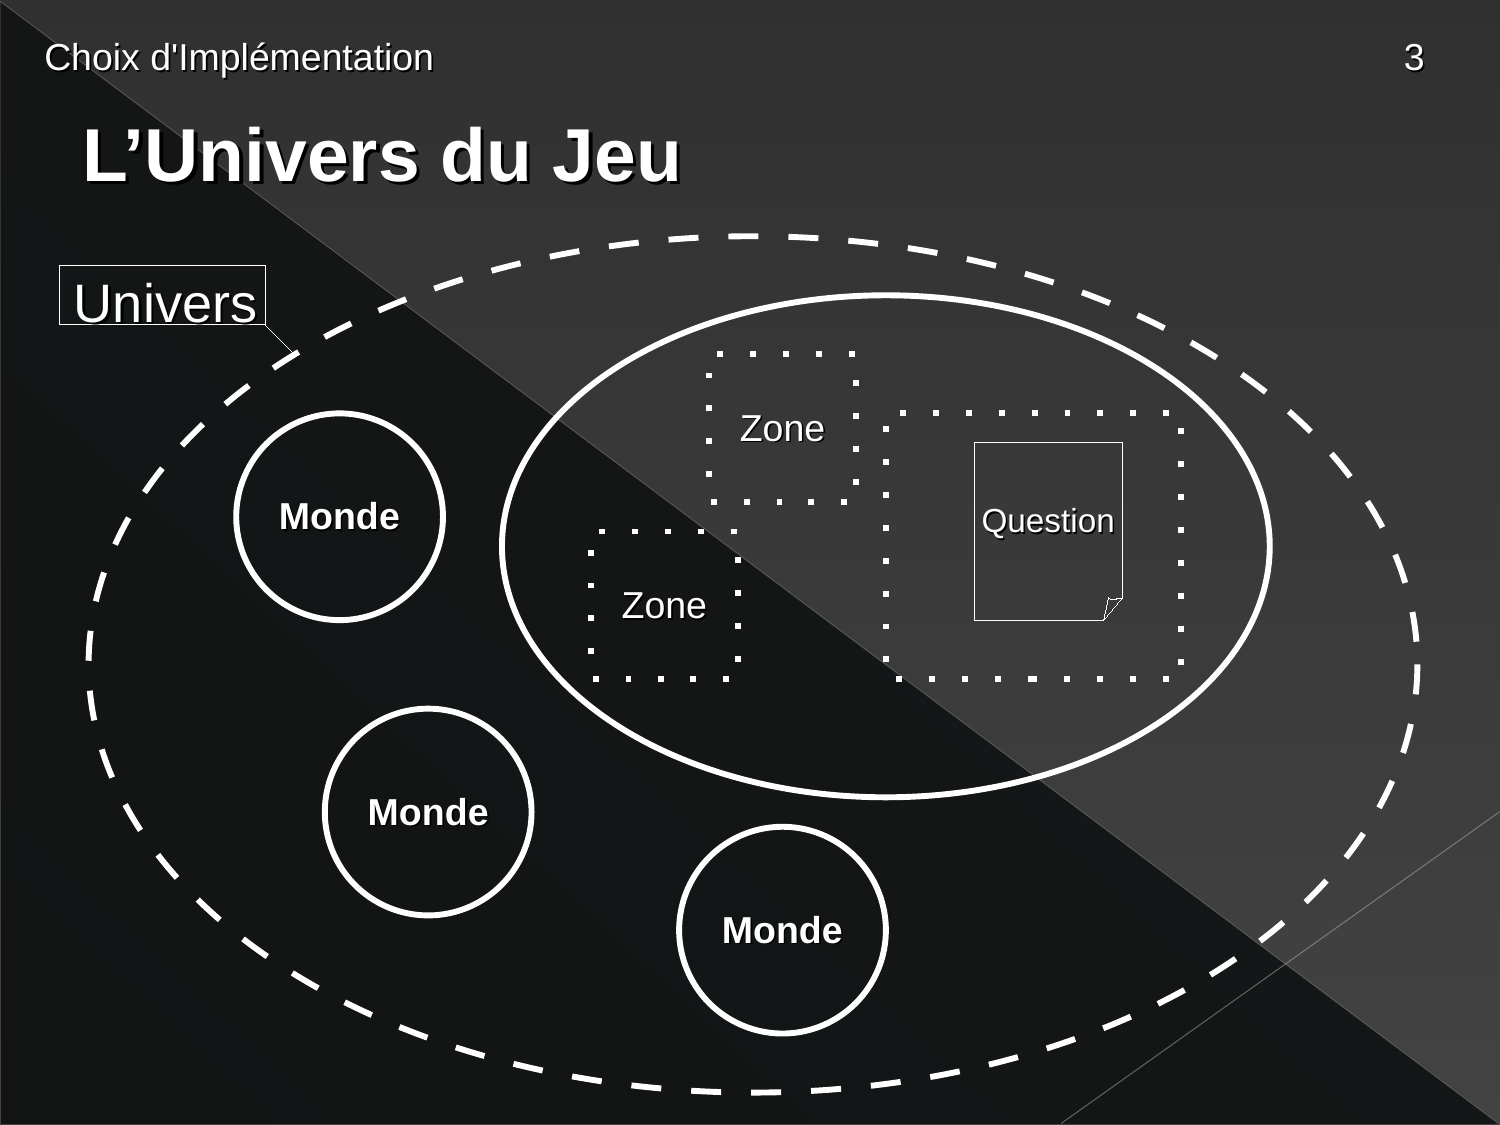

Choix d'Implémentation												 3
# L’Univers du Jeu
Univers
Zone
Monde
Question
Zone
Monde
Monde